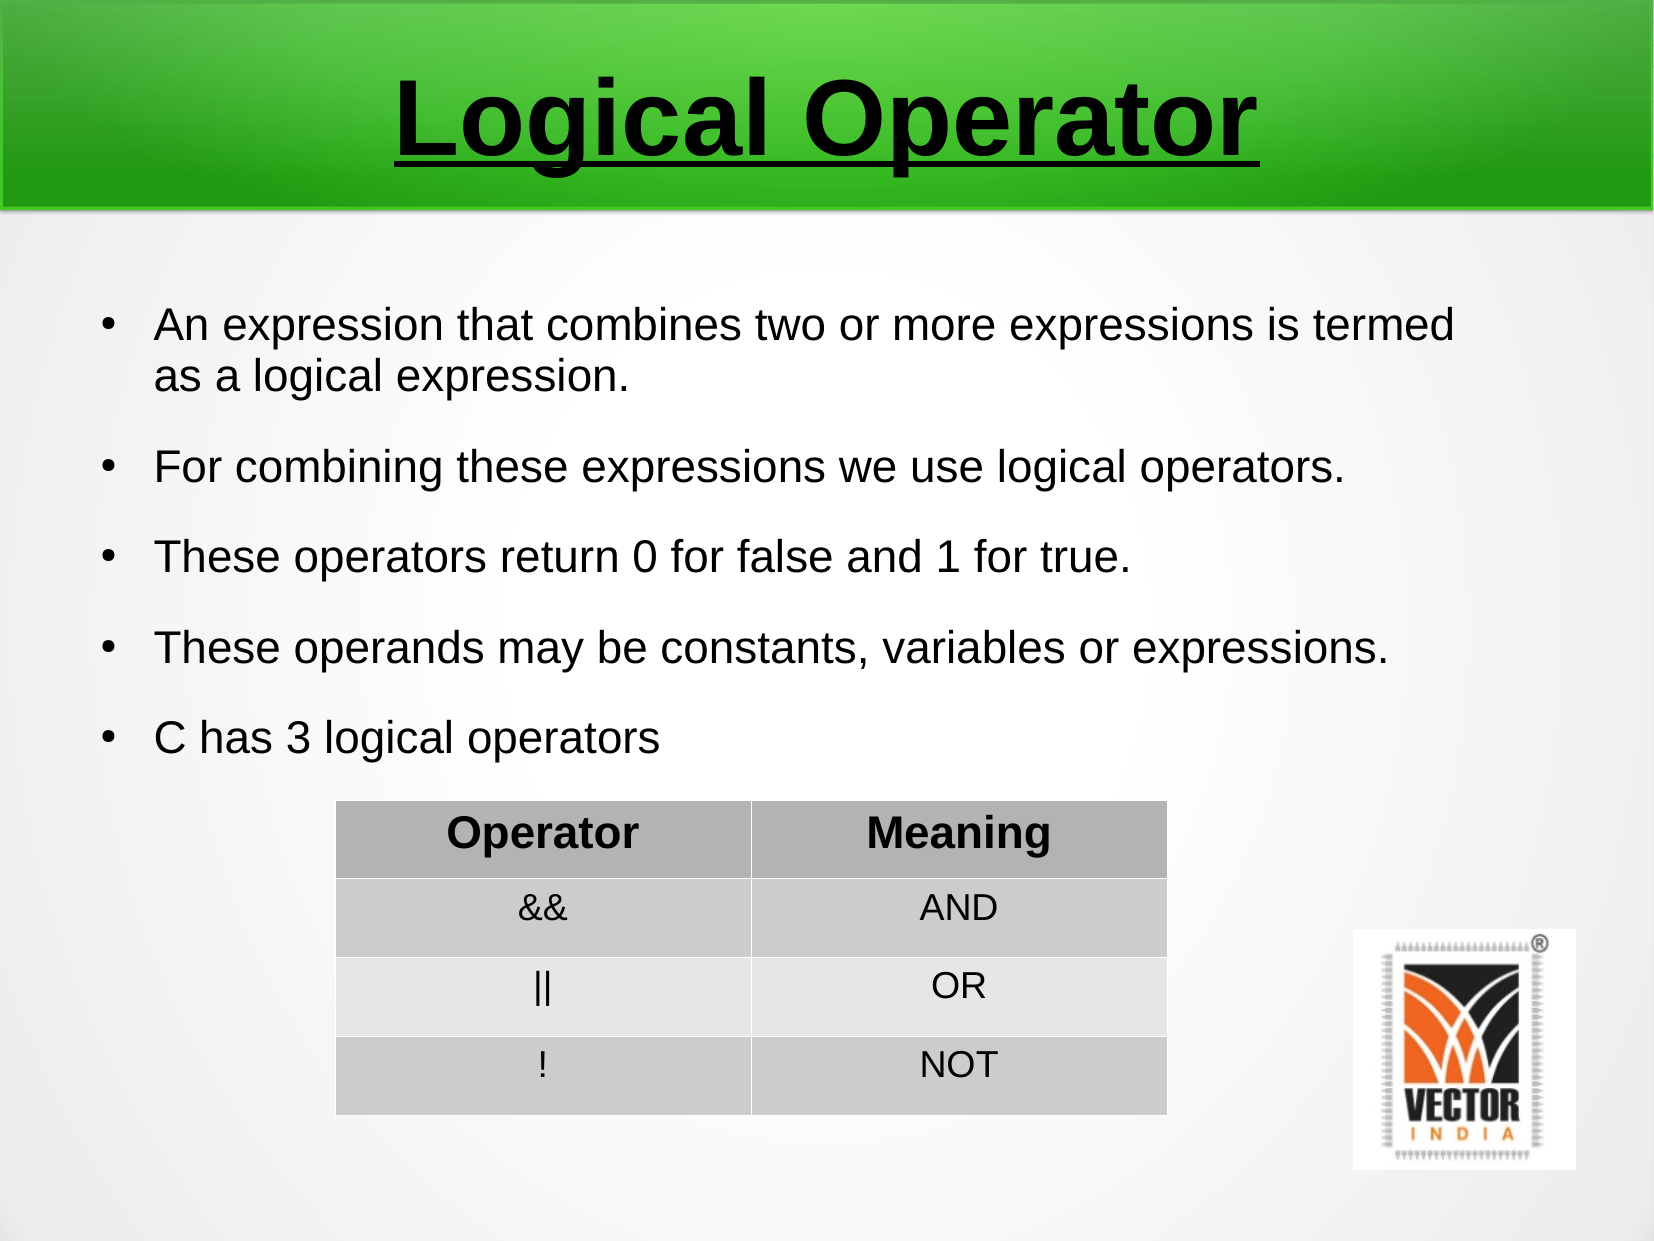

# Logical Operator
An expression that combines two or more expressions is termed as a logical expression.
For combining these expressions we use logical operators.
These operators return 0 for false and 1 for true.
These operands may be constants, variables or expressions.
C has 3 logical operators
| Operator | Meaning |
| --- | --- |
| && | AND |
| || | OR |
| ! | NOT |